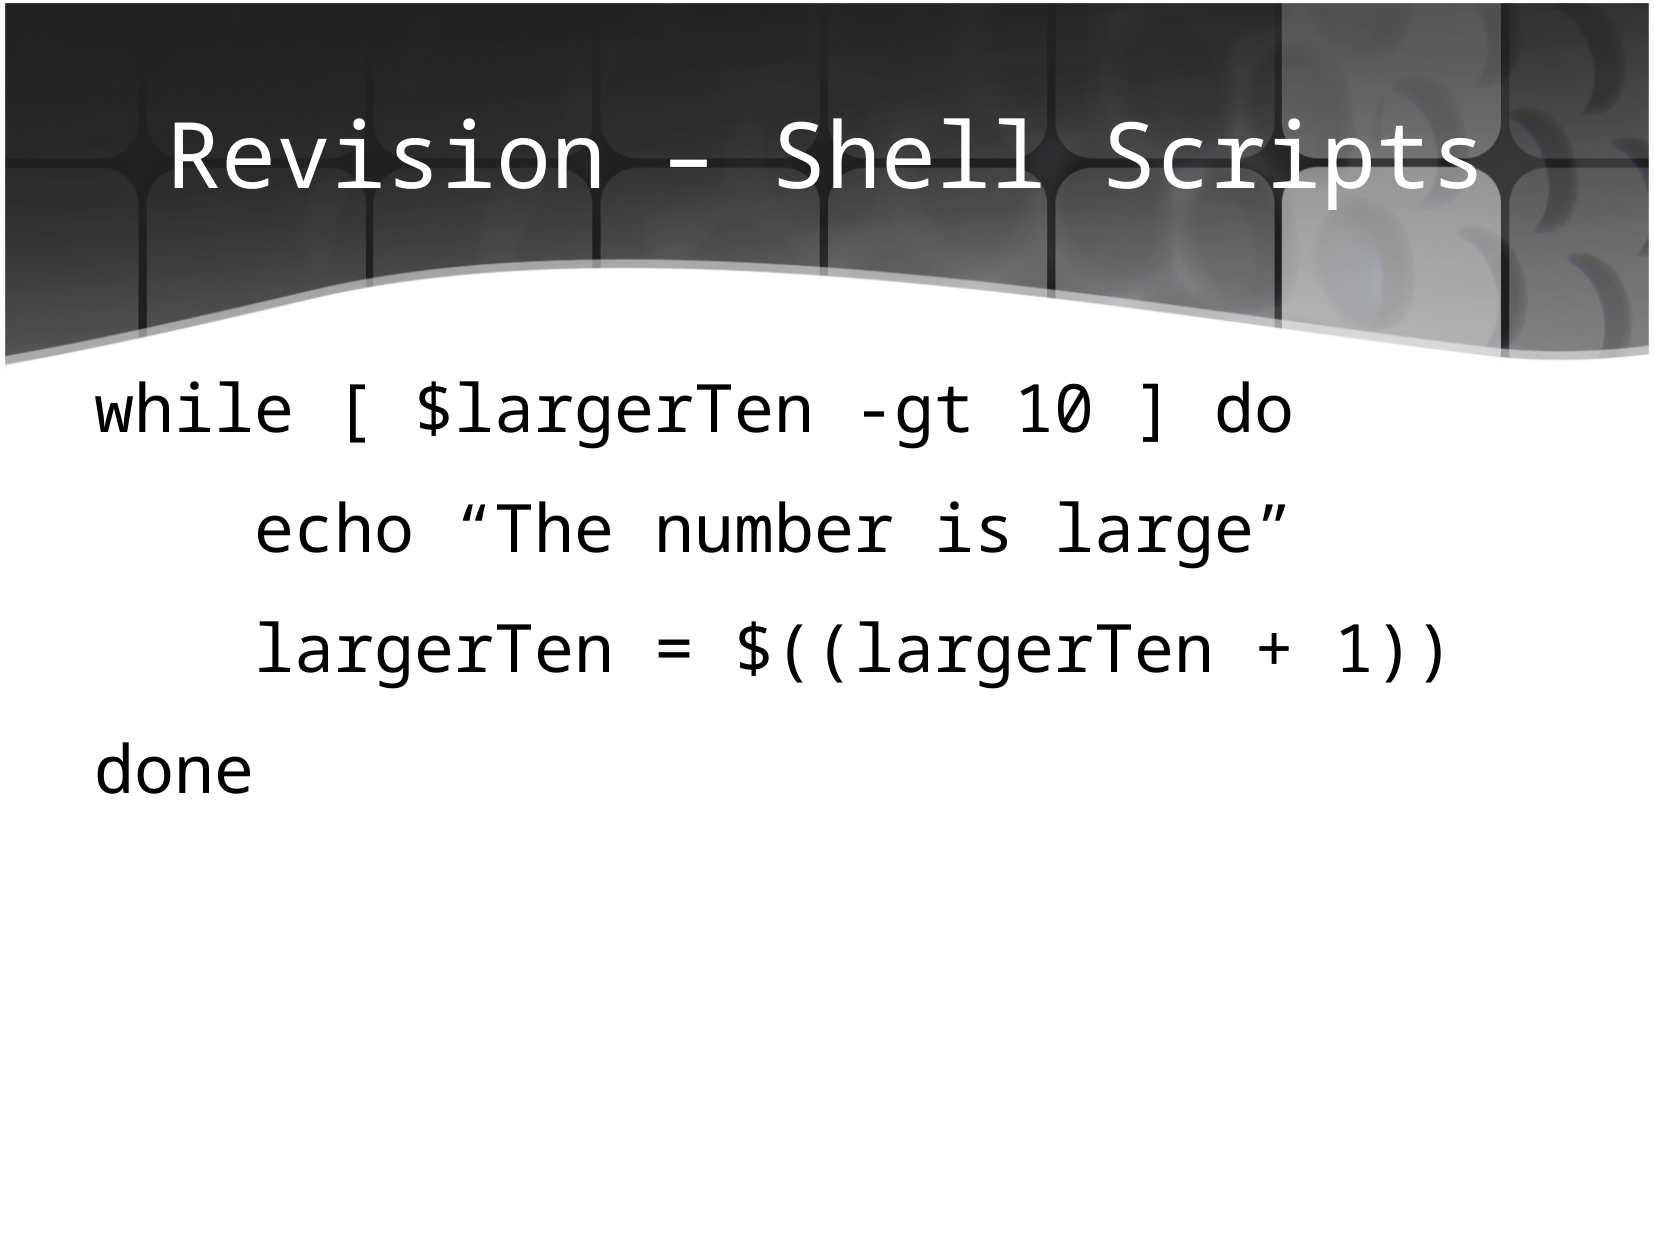

# Revision – Shell Scripts
while [ $largerTen -gt 10 ] do
 echo “The number is large”
 largerTen = $((largerTen + 1))
done